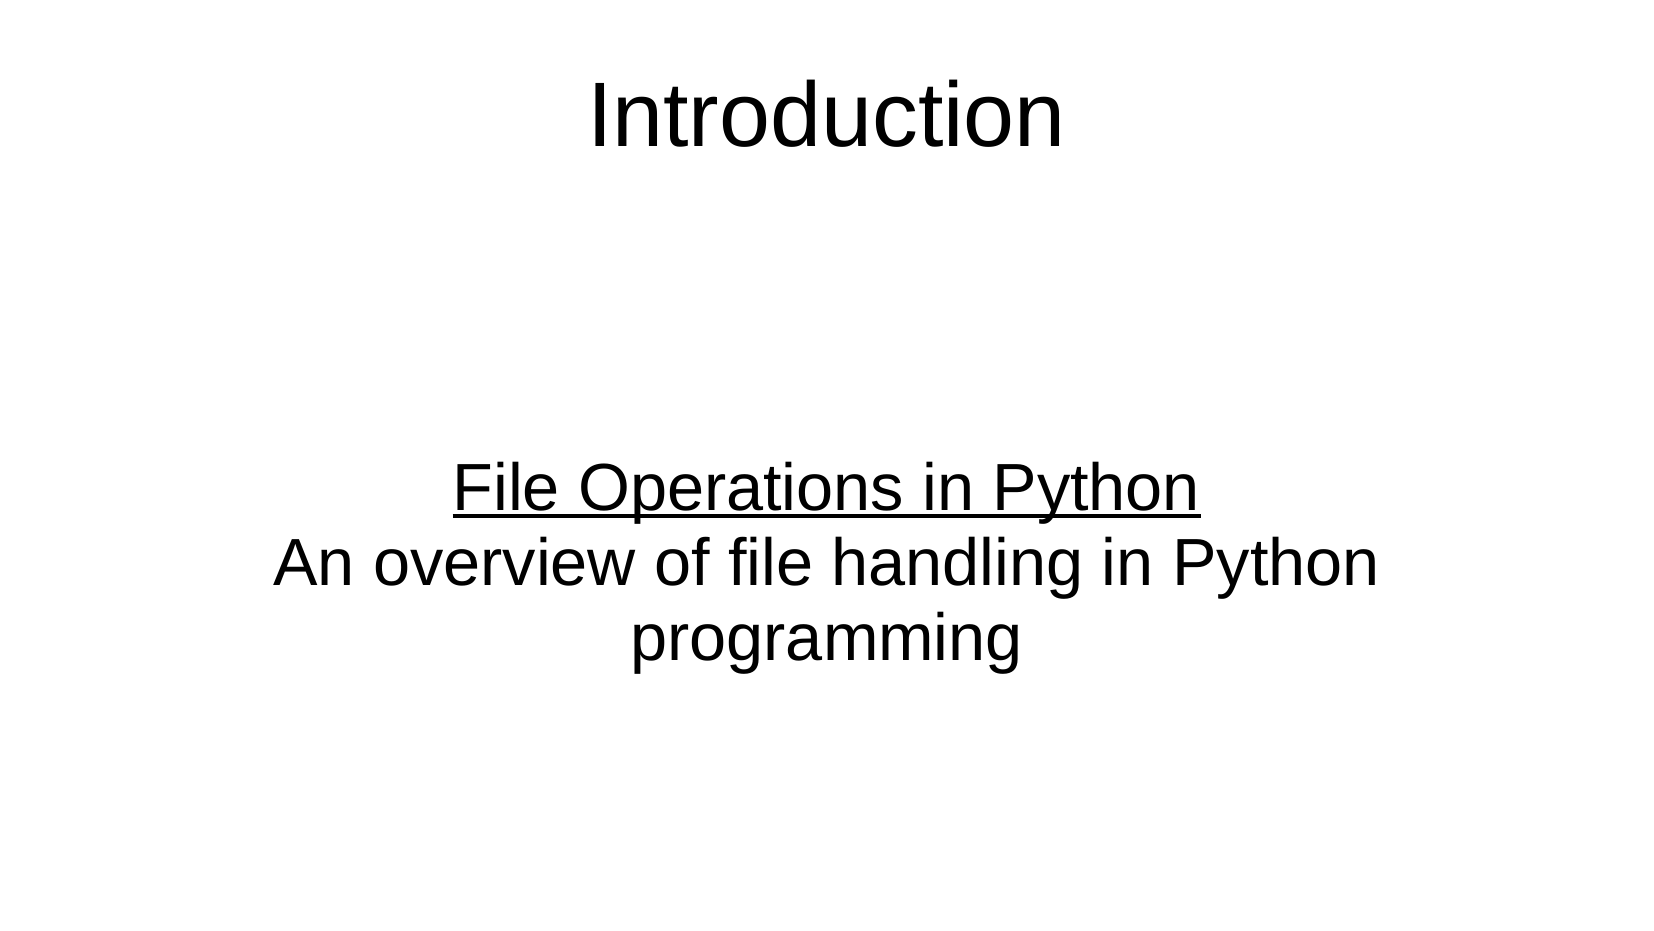

# Introduction
File Operations in Python
An overview of file handling in Python programming